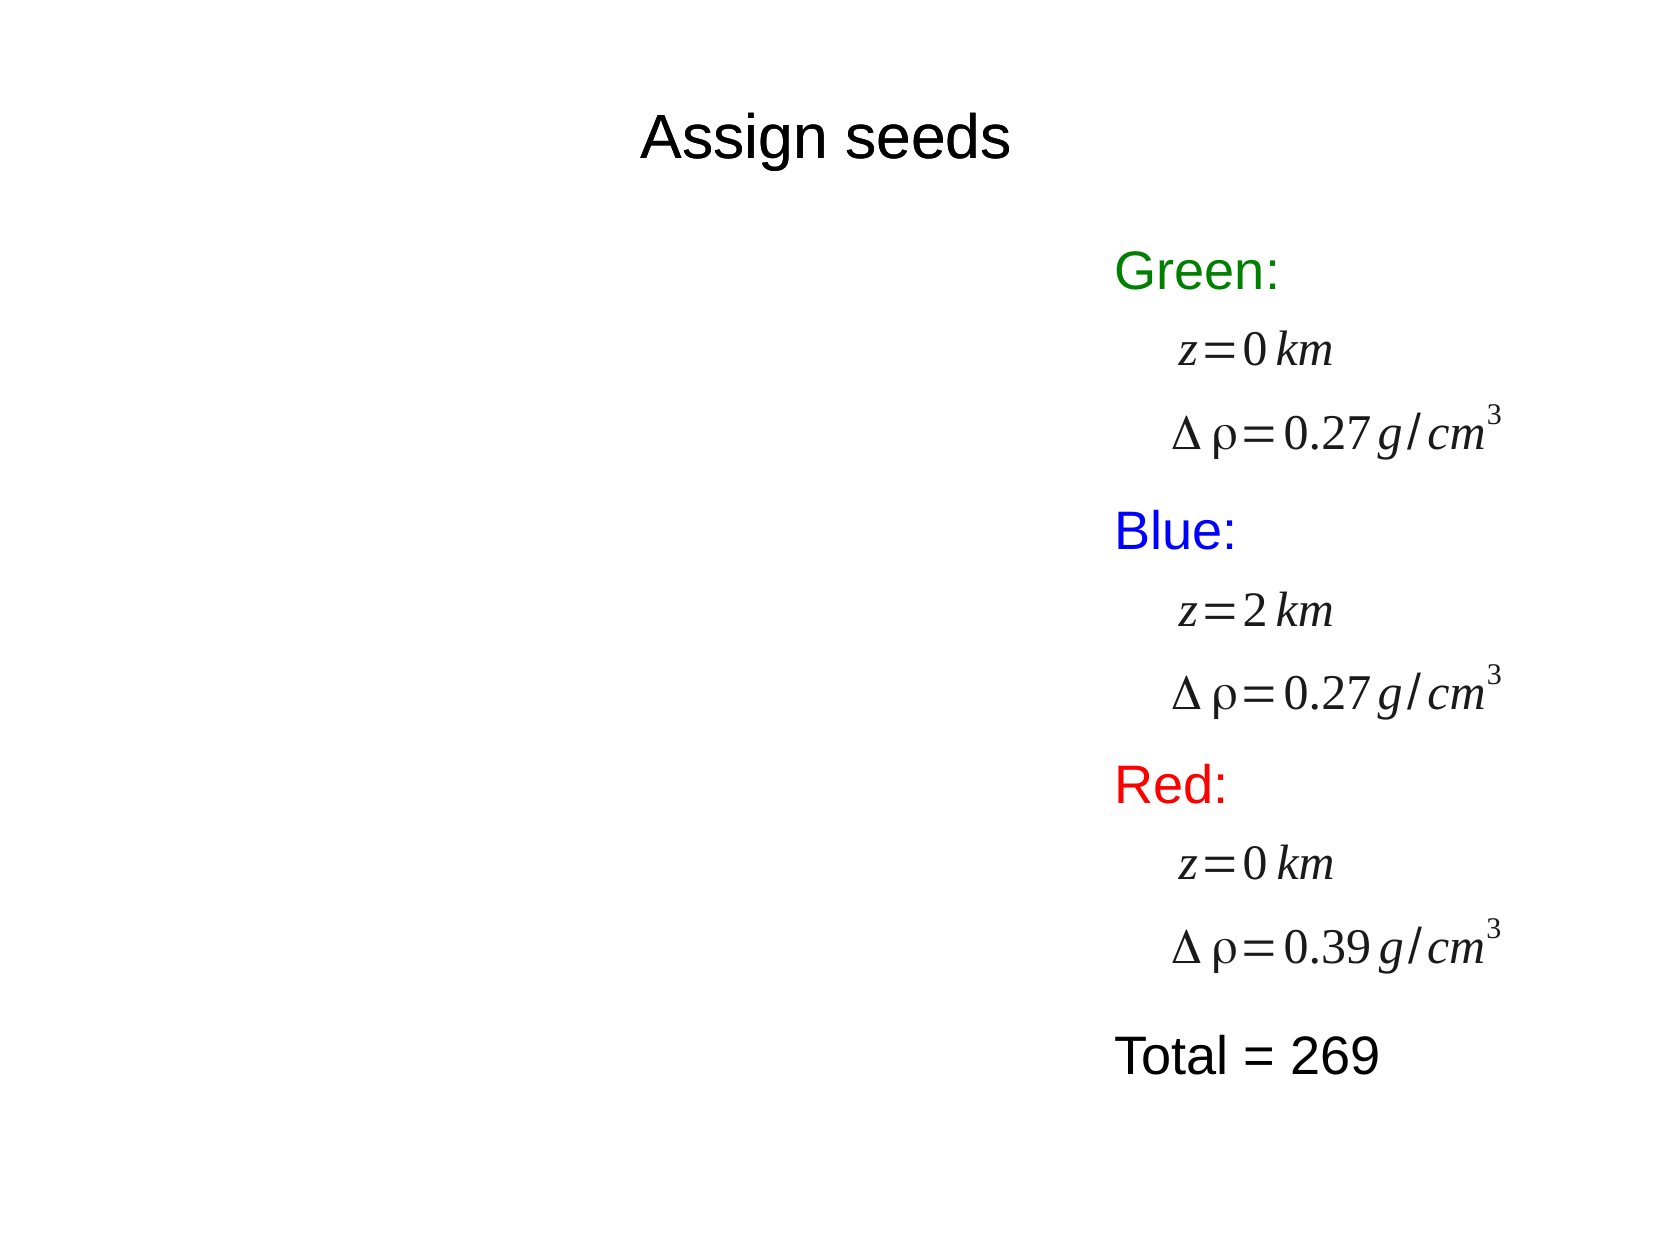

Assign seeds
Assign seeds
Green:
Blue:
Red:
Total = 269